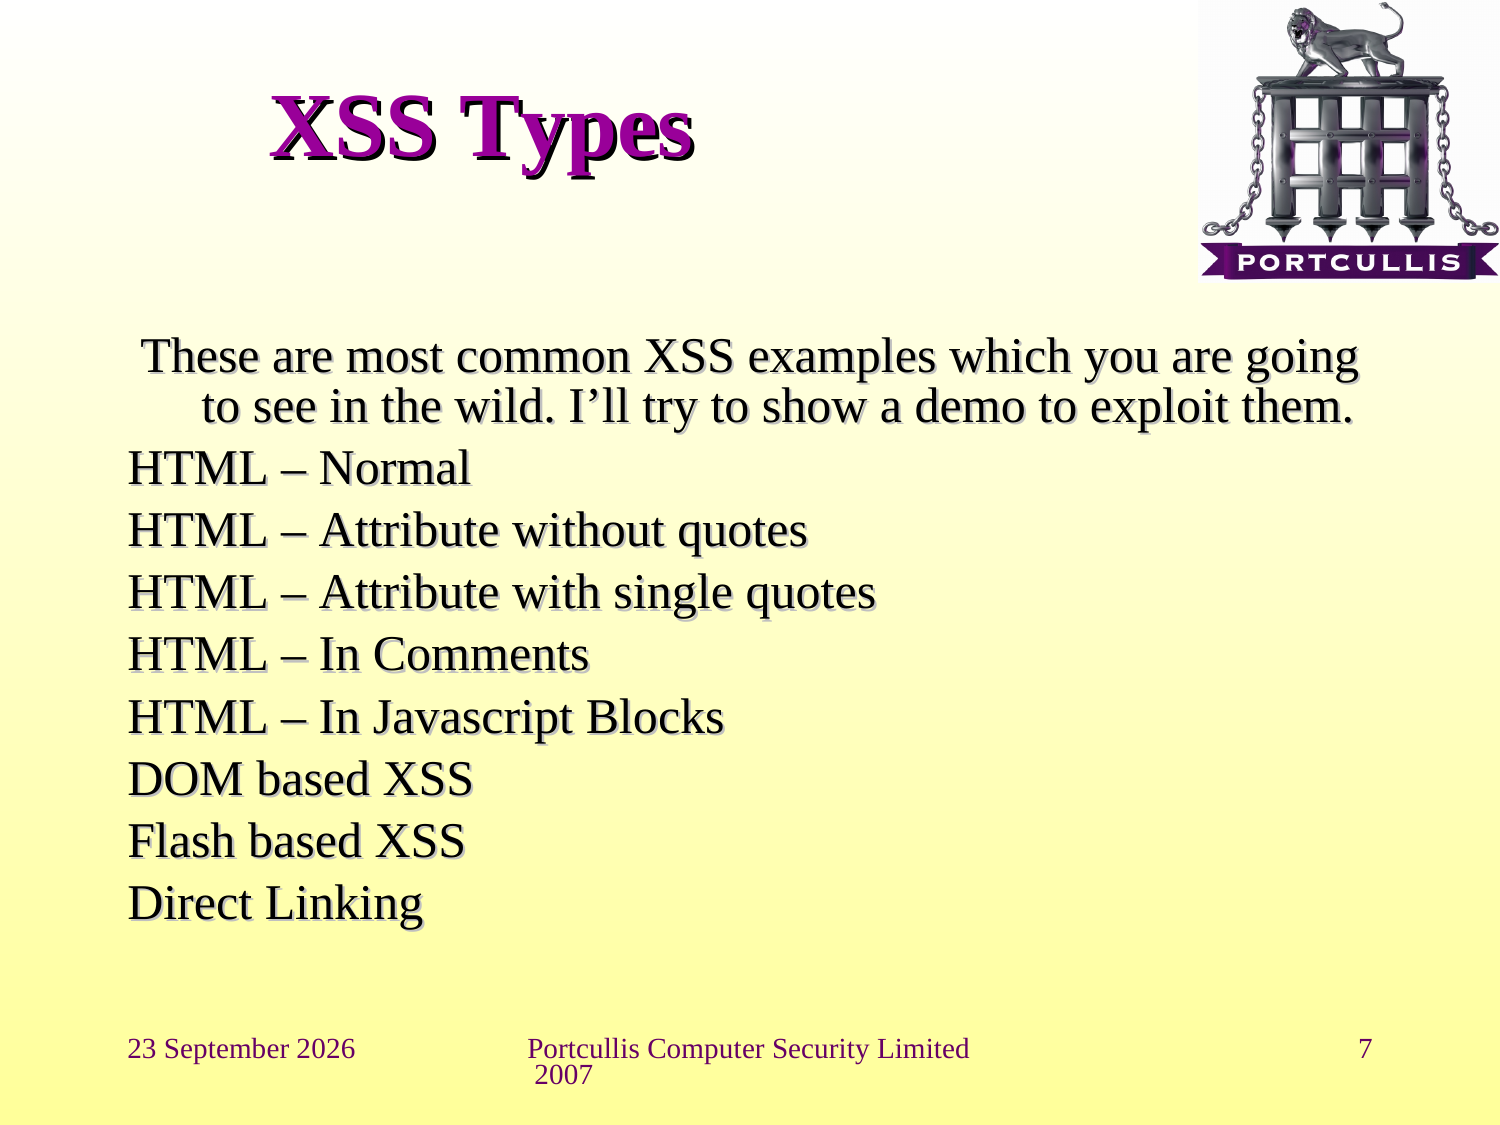

# XSS Types
These are most common XSS examples which you are going to see in the wild. I’ll try to show a demo to exploit them.
HTML – Normal
HTML – Attribute without quotes
HTML – Attribute with single quotes
HTML – In Comments
HTML – In Javascript Blocks
DOM based XSS
Flash based XSS
Direct Linking
Portcullis Computer Security Limited 2007
7